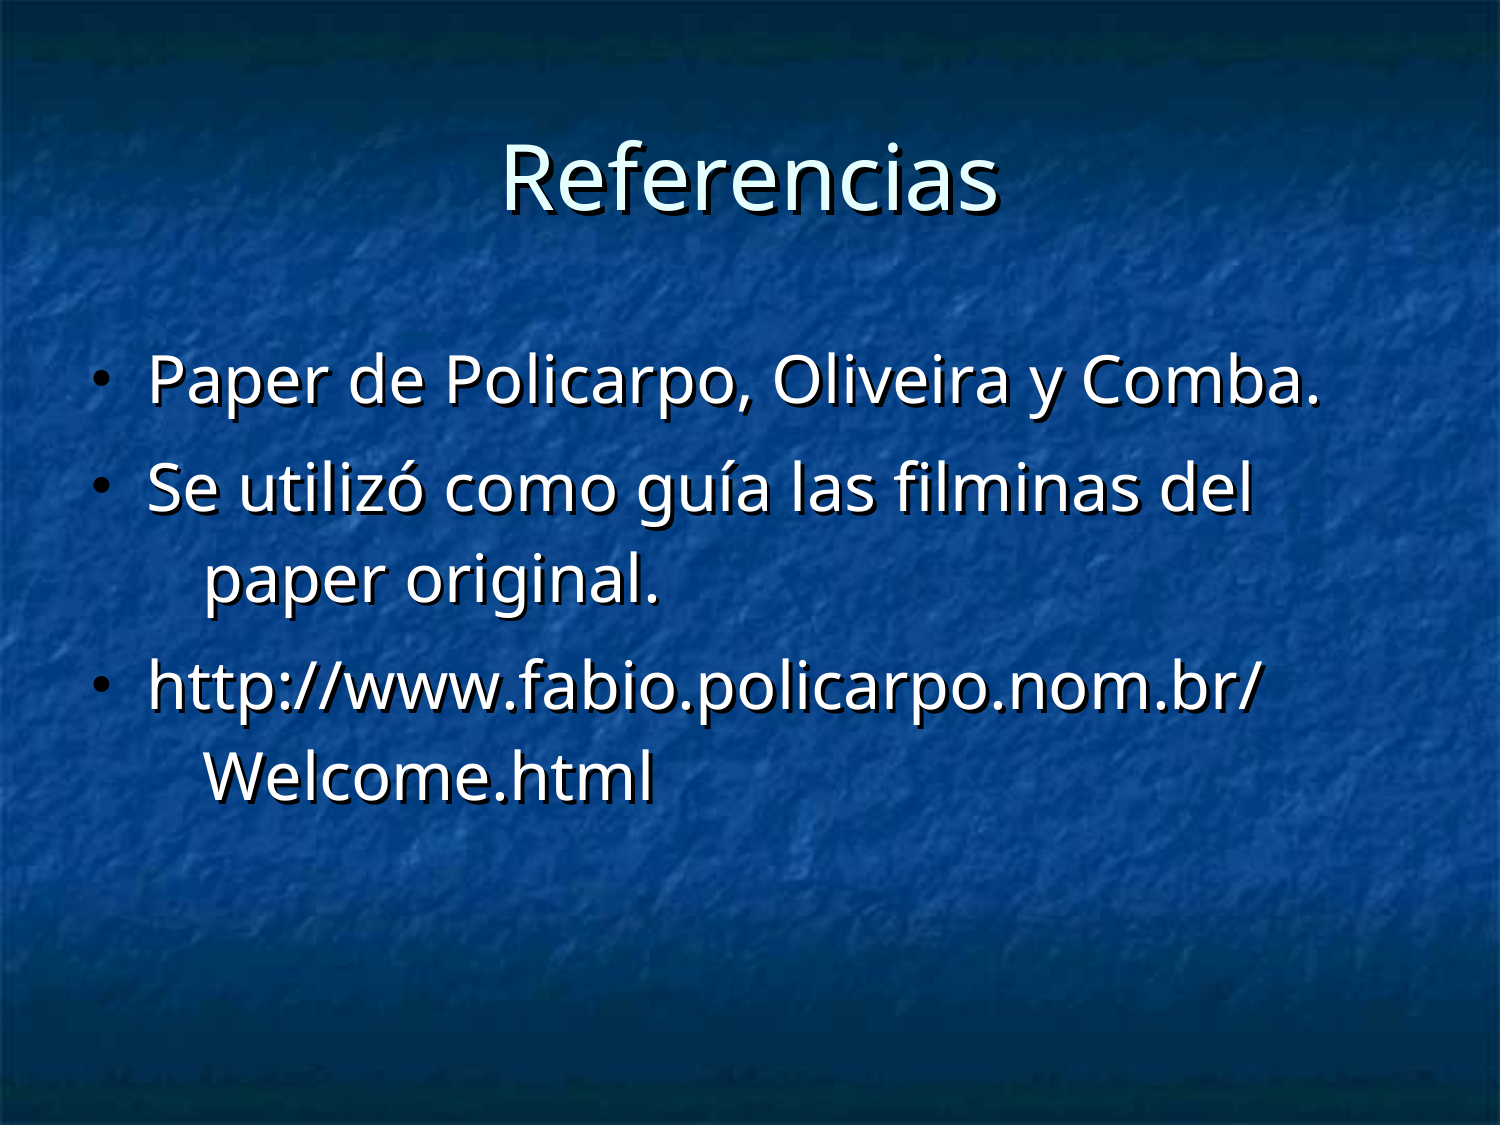

# Referencias
Paper de Policarpo, Oliveira y Comba.
Se utilizó como guía las filminas del paper original.
http://www.fabio.policarpo.nom.br/Welcome.html